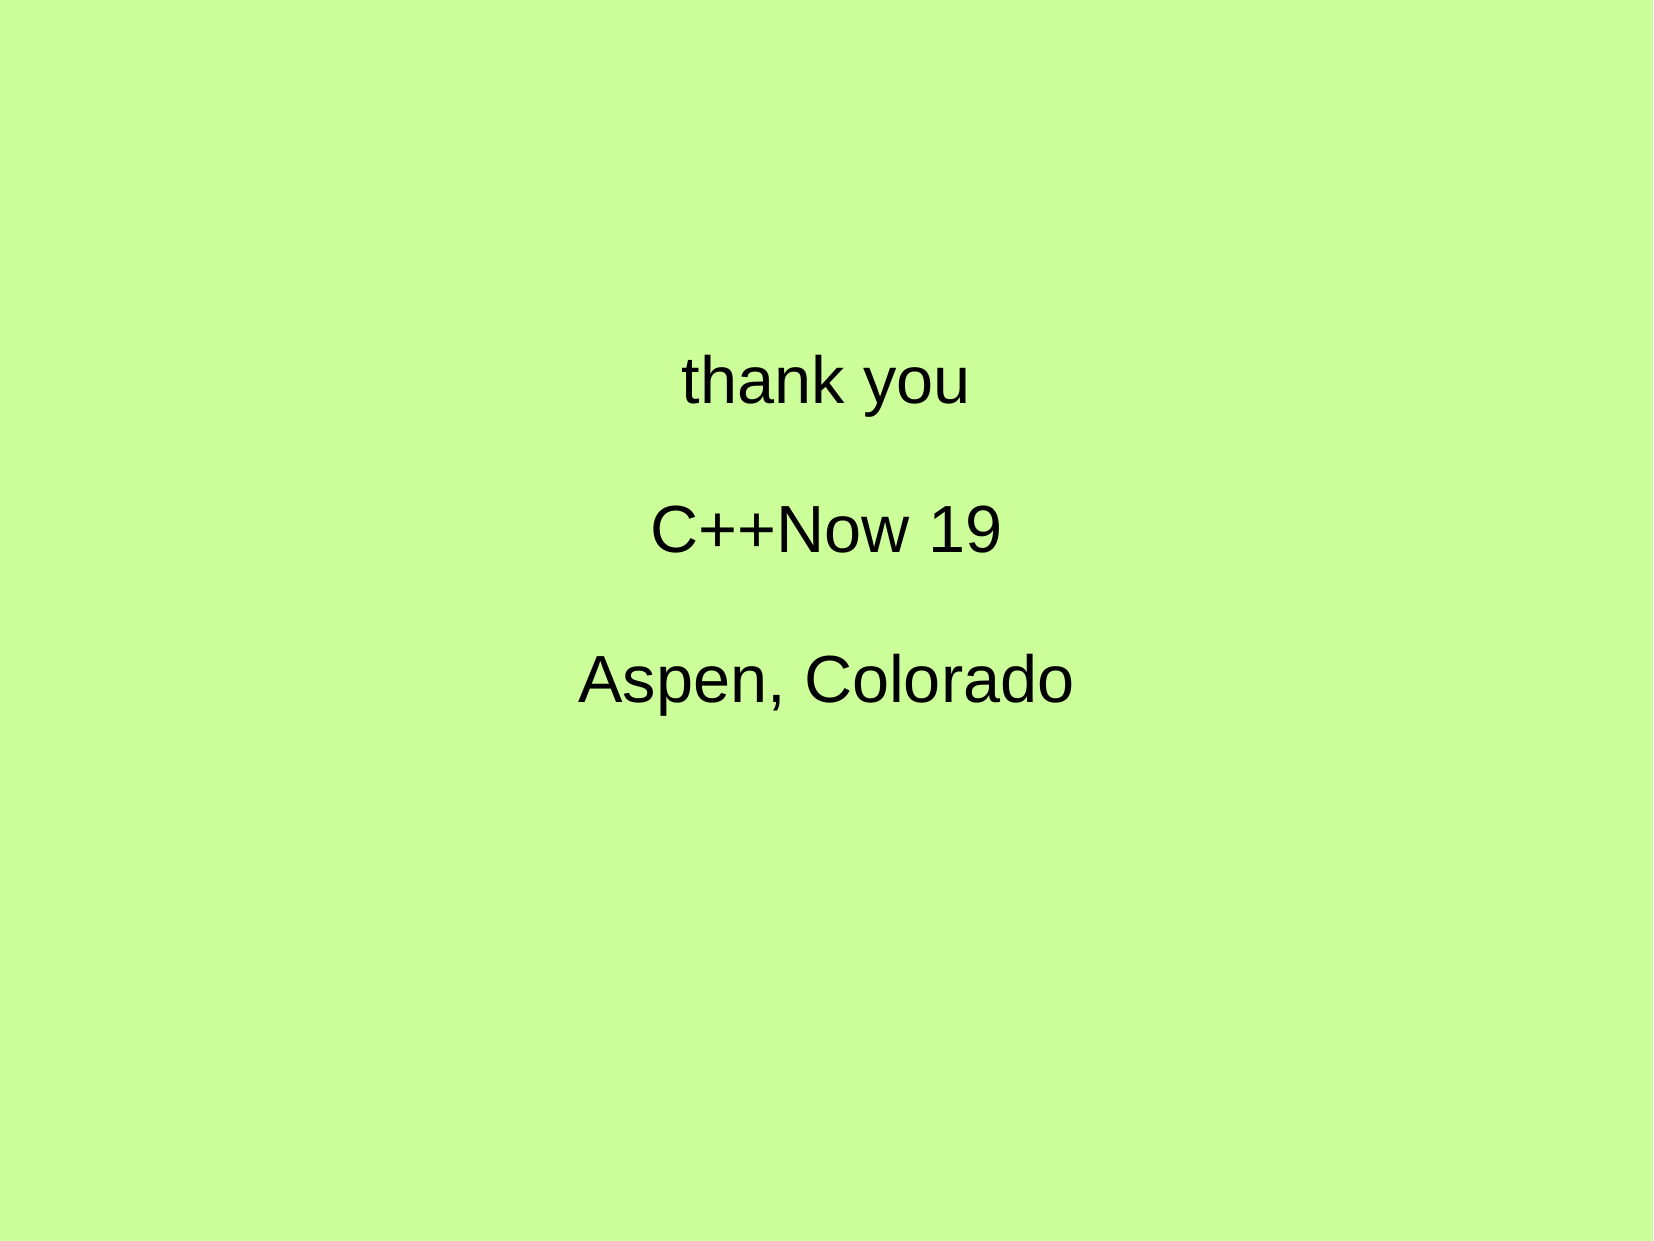

# thank you
C++Now 19
Aspen, Colorado